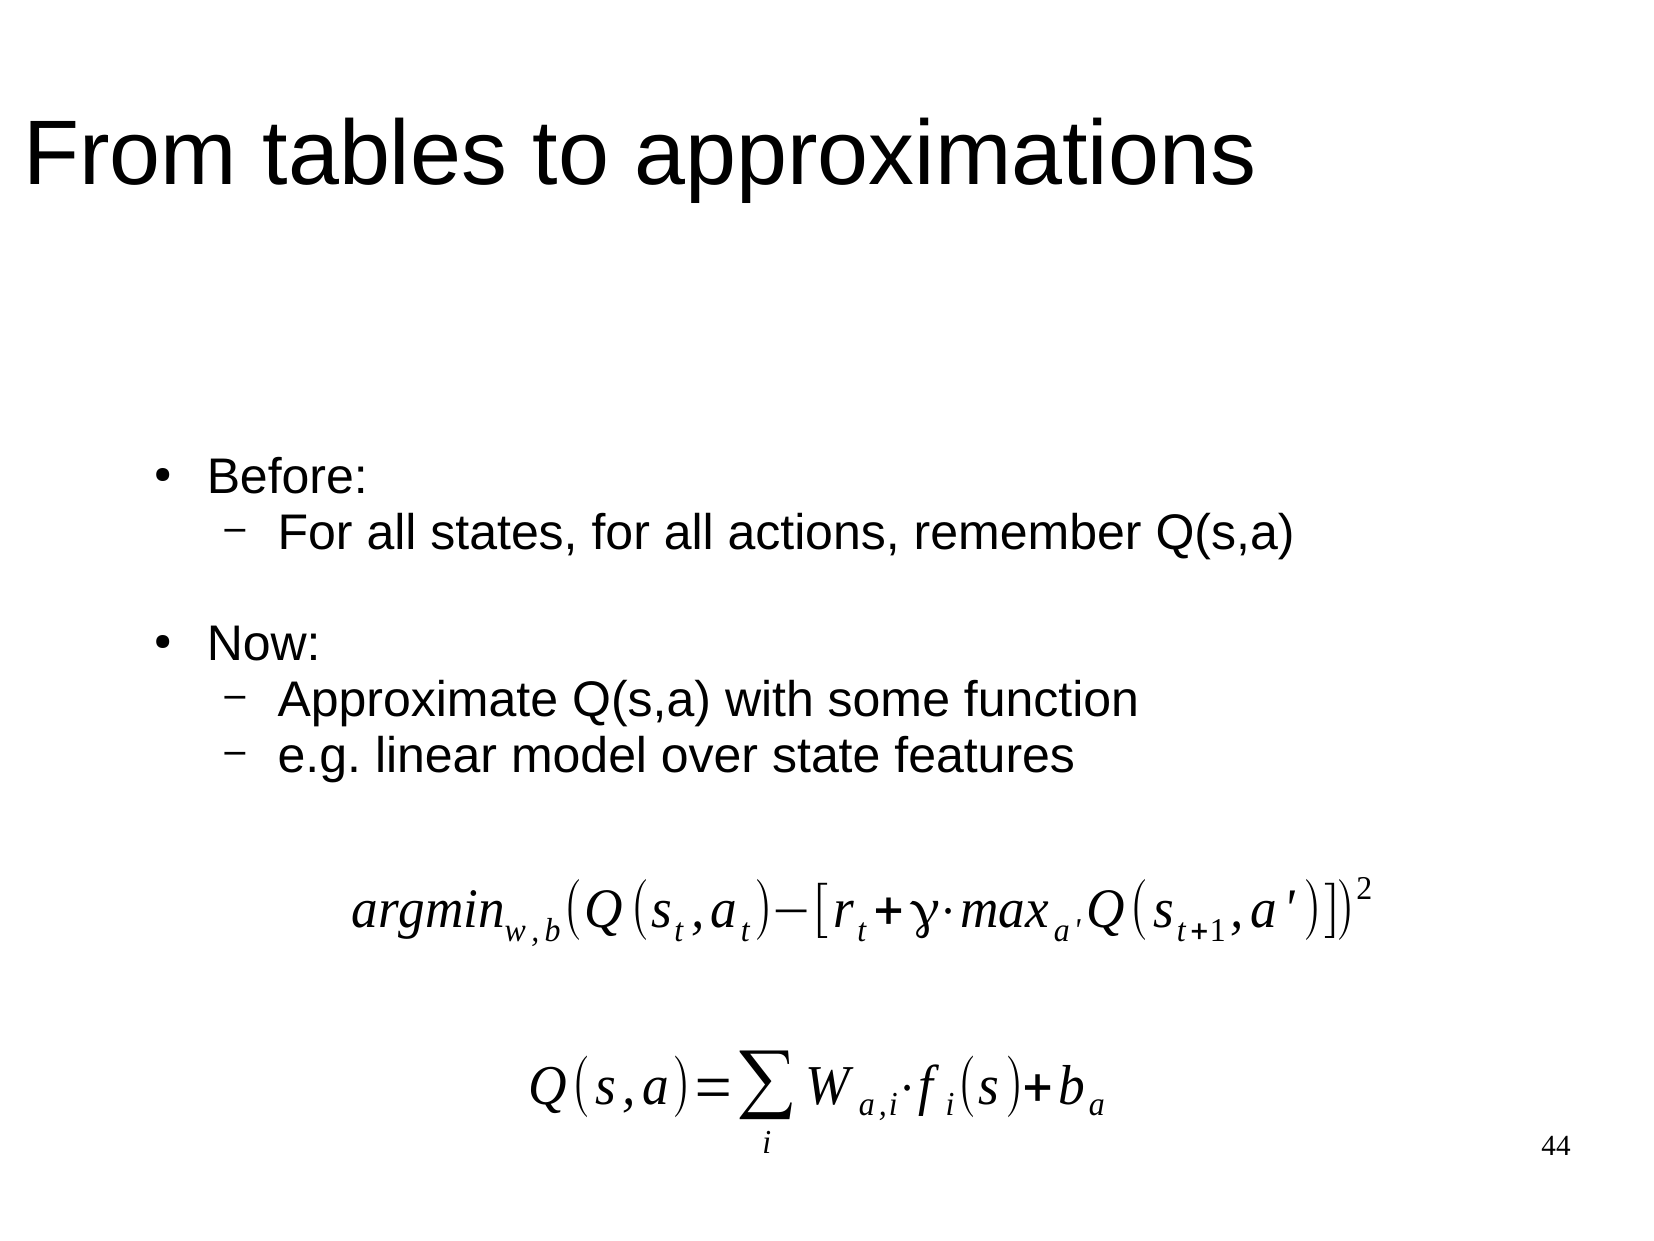

# From tables to approximations
Before:
For all states, for all actions, remember Q(s,a)
Now:
Approximate Q(s,a) with some function
e.g. linear model over state features
44